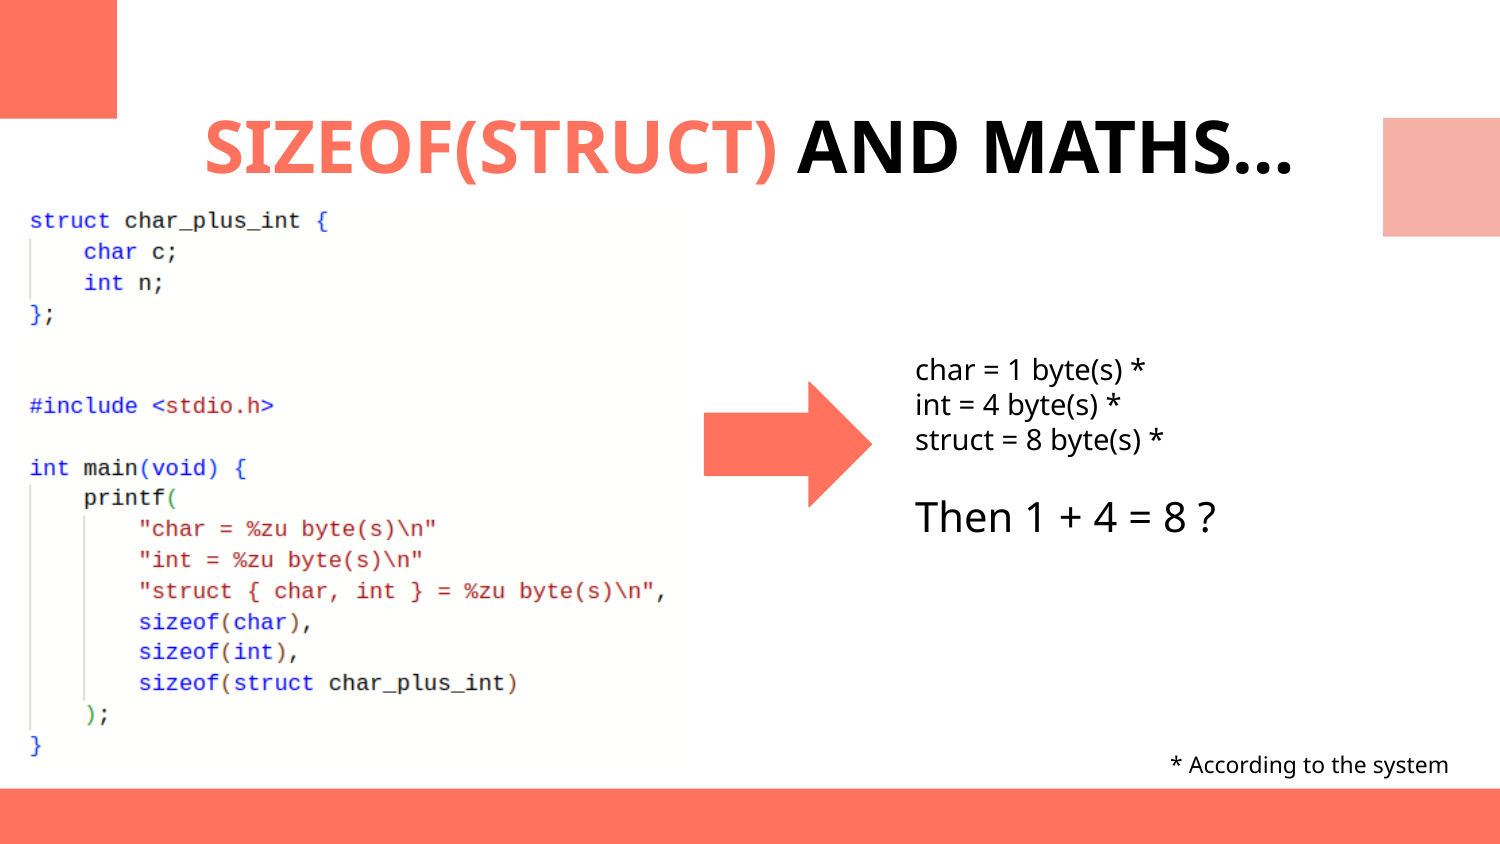

# SIZEOF(STRUCT) AND MATHS…
char = 1 byte(s) *
int = 4 byte(s) *
struct = 8 byte(s) *
Then 1 + 4 = 8 ?
* According to the system